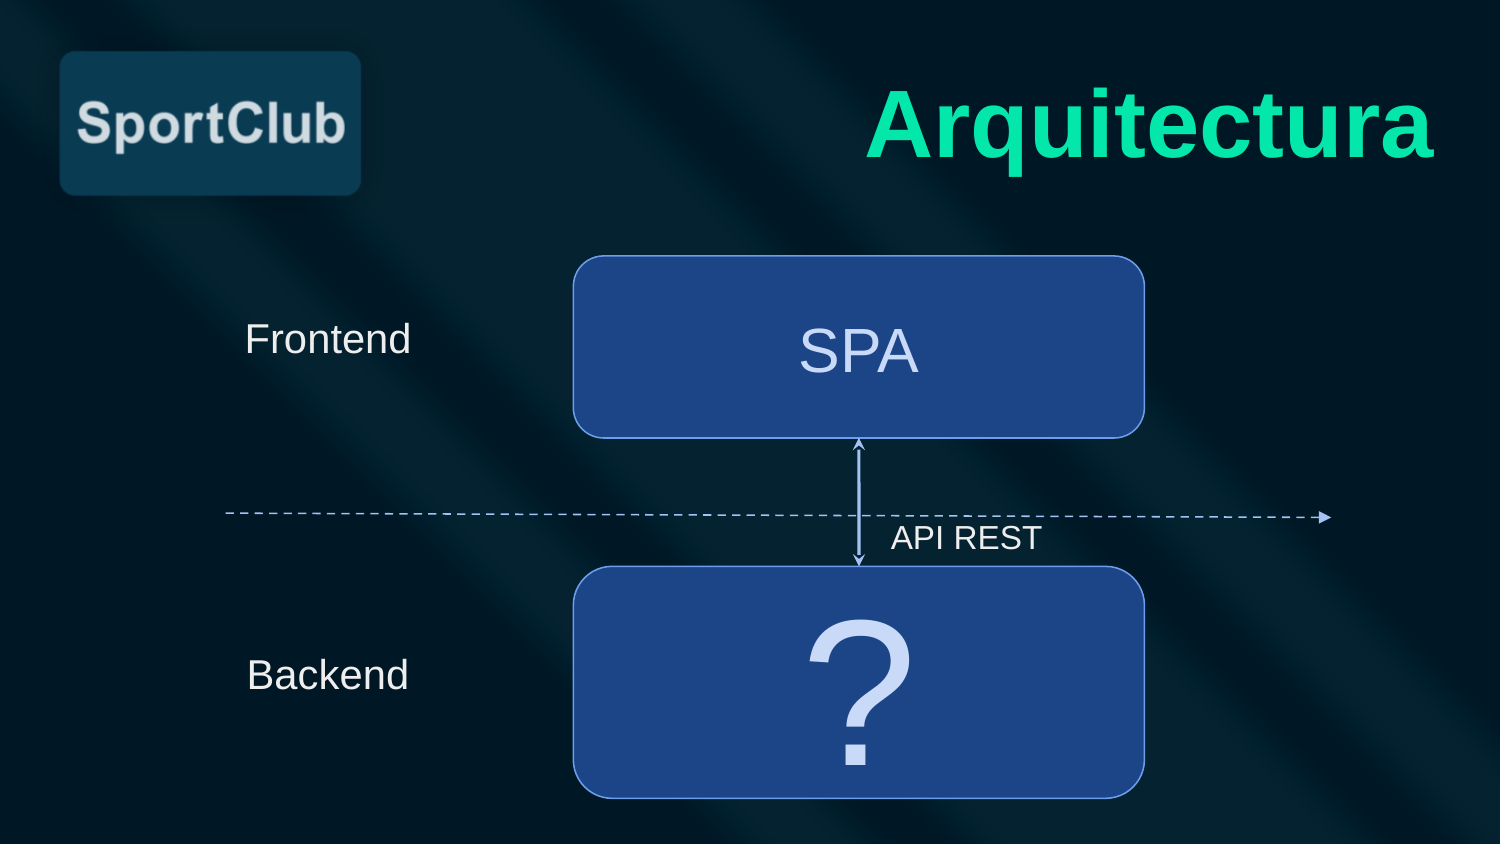

# Arquitectura
SPA
Frontend
API REST
?
Backend